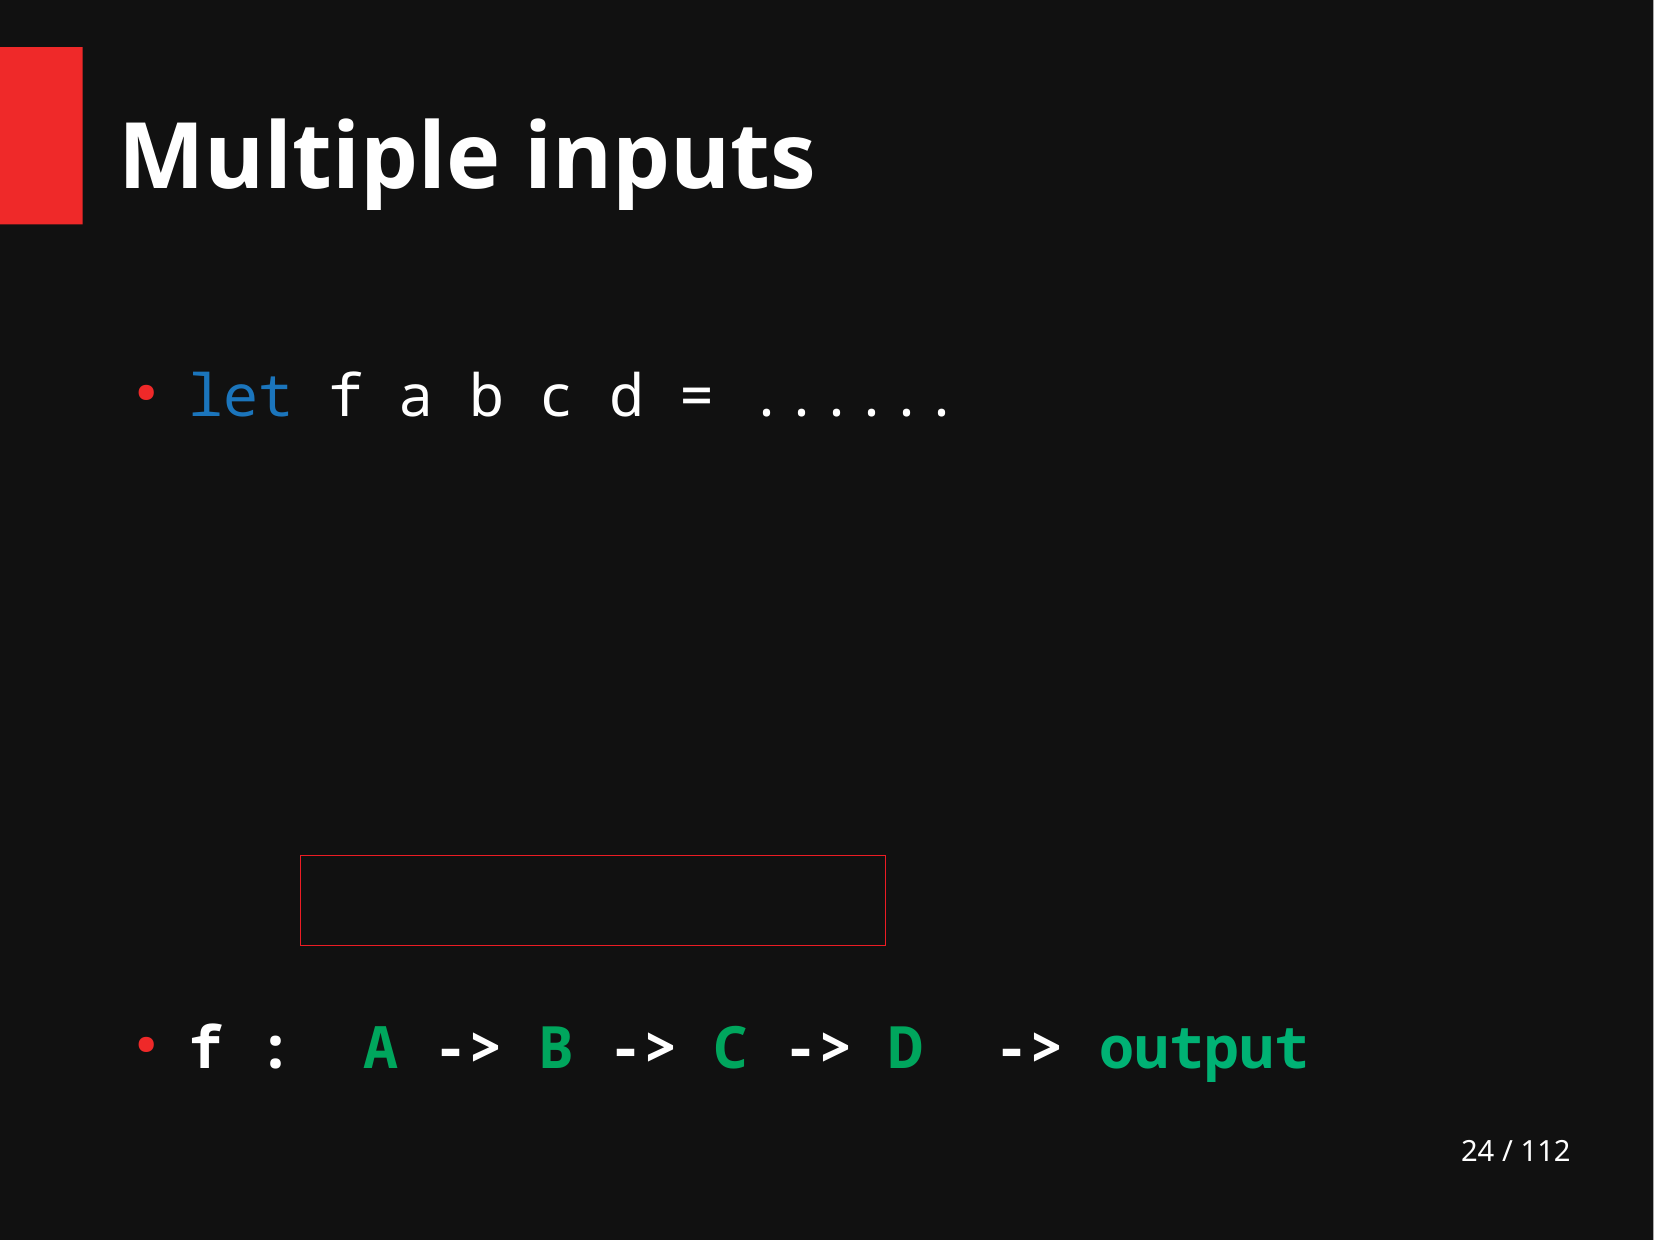

# Multiple inputs
let f a b c d = ......
f : A -> B -> C -> D -> output
24